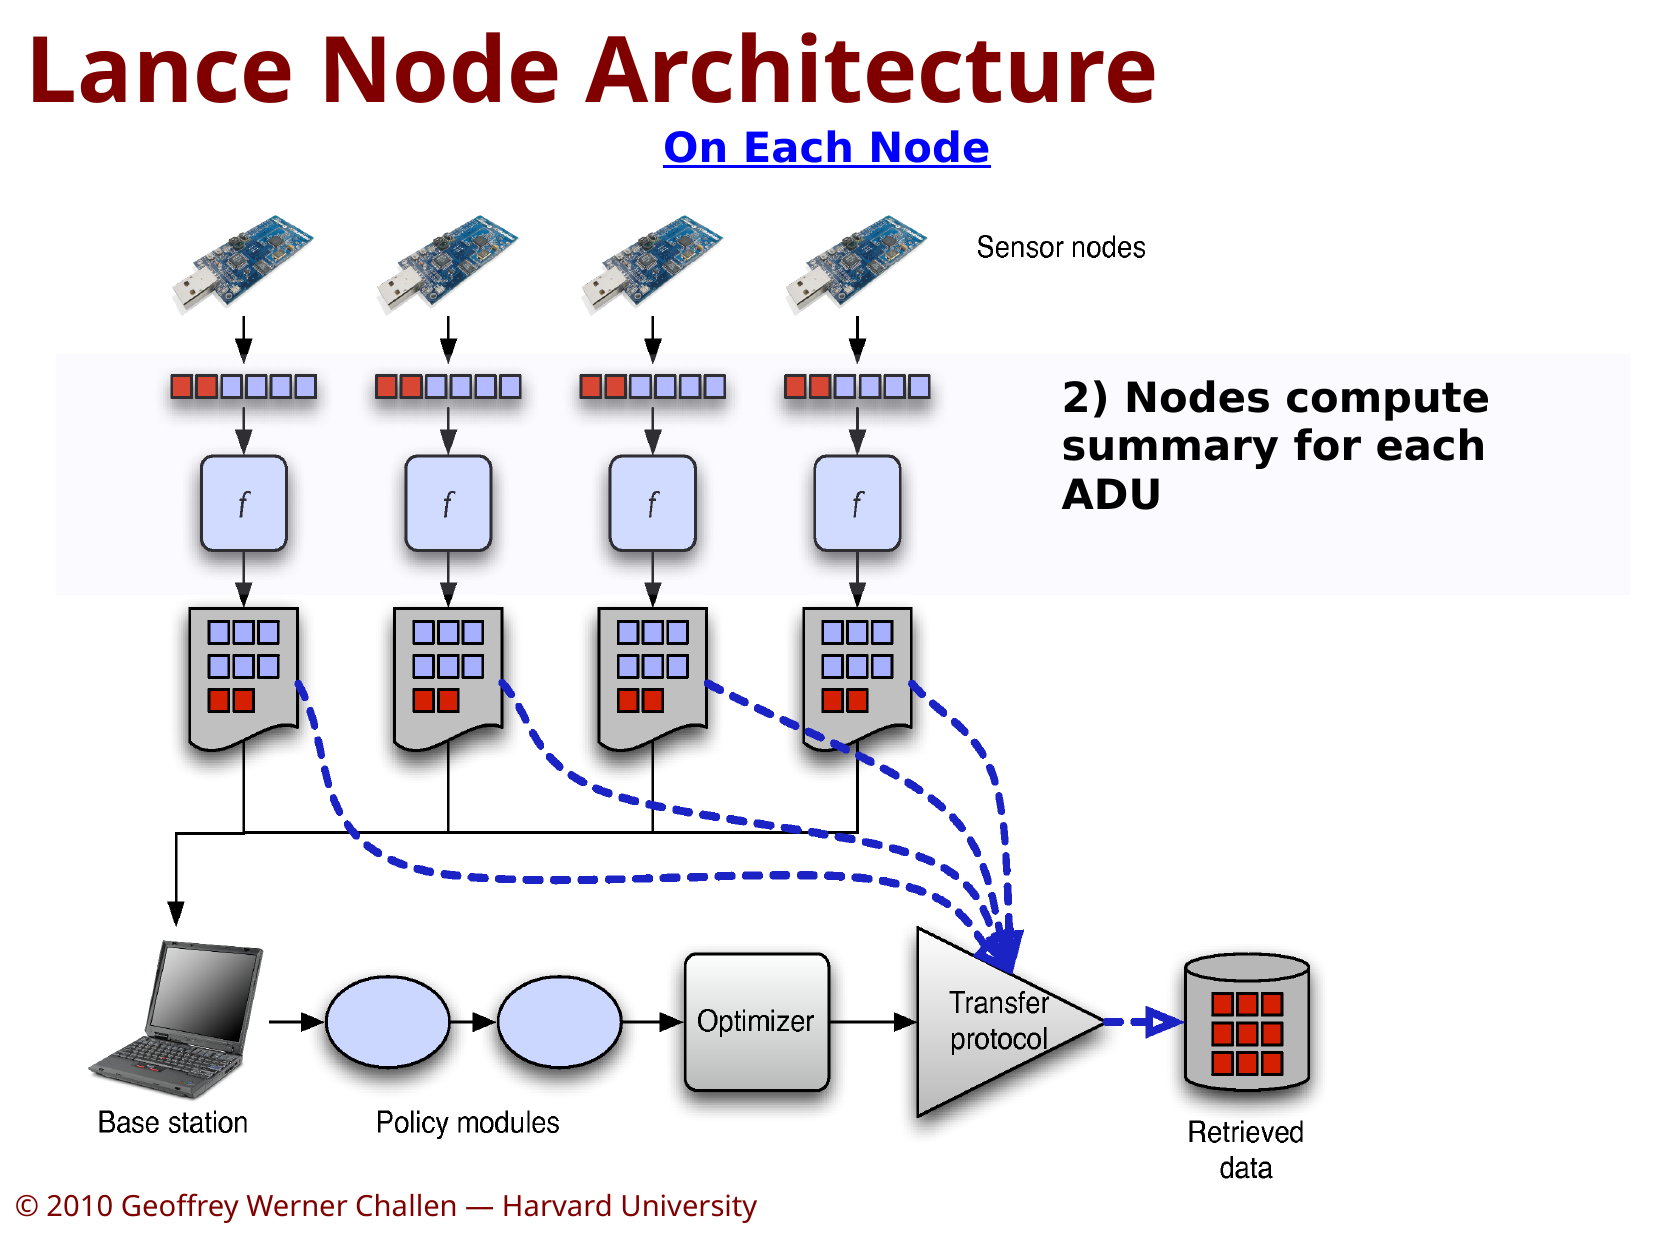

# Lance Node Architecture
On Each Node
2) Nodes compute summary for each ADU